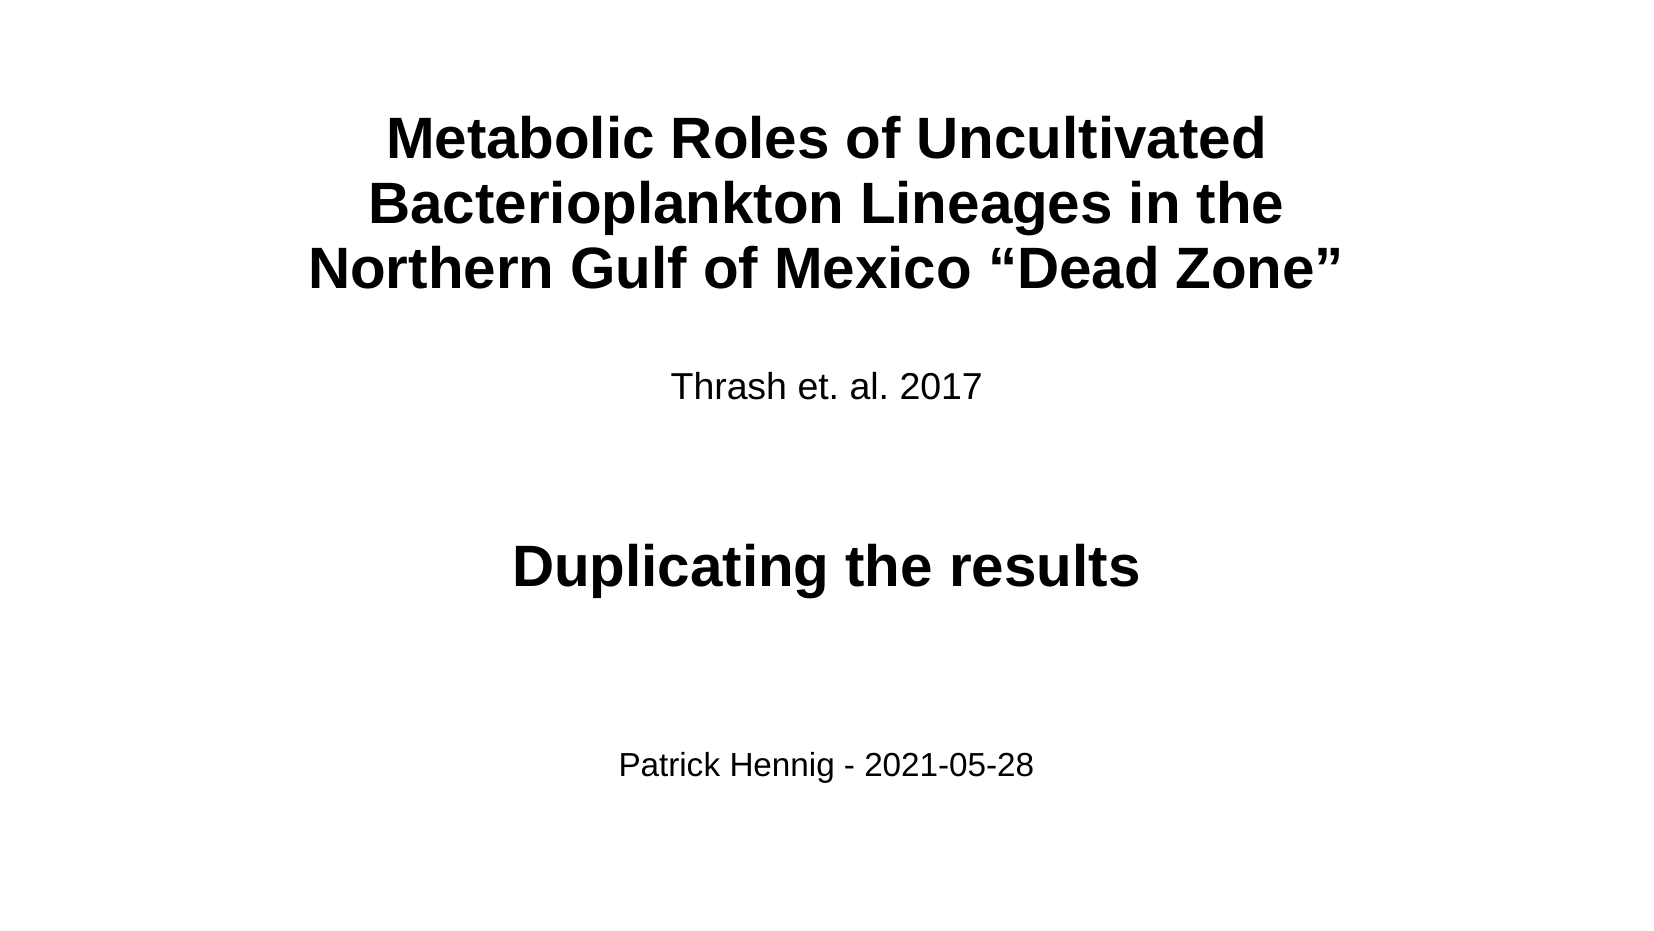

# Metabolic Roles of Uncultivated Bacterioplankton Lineages in the Northern Gulf of Mexico “Dead Zone” Thrash et. al. 2017 Duplicating the results
Patrick Hennig - 2021-05-28